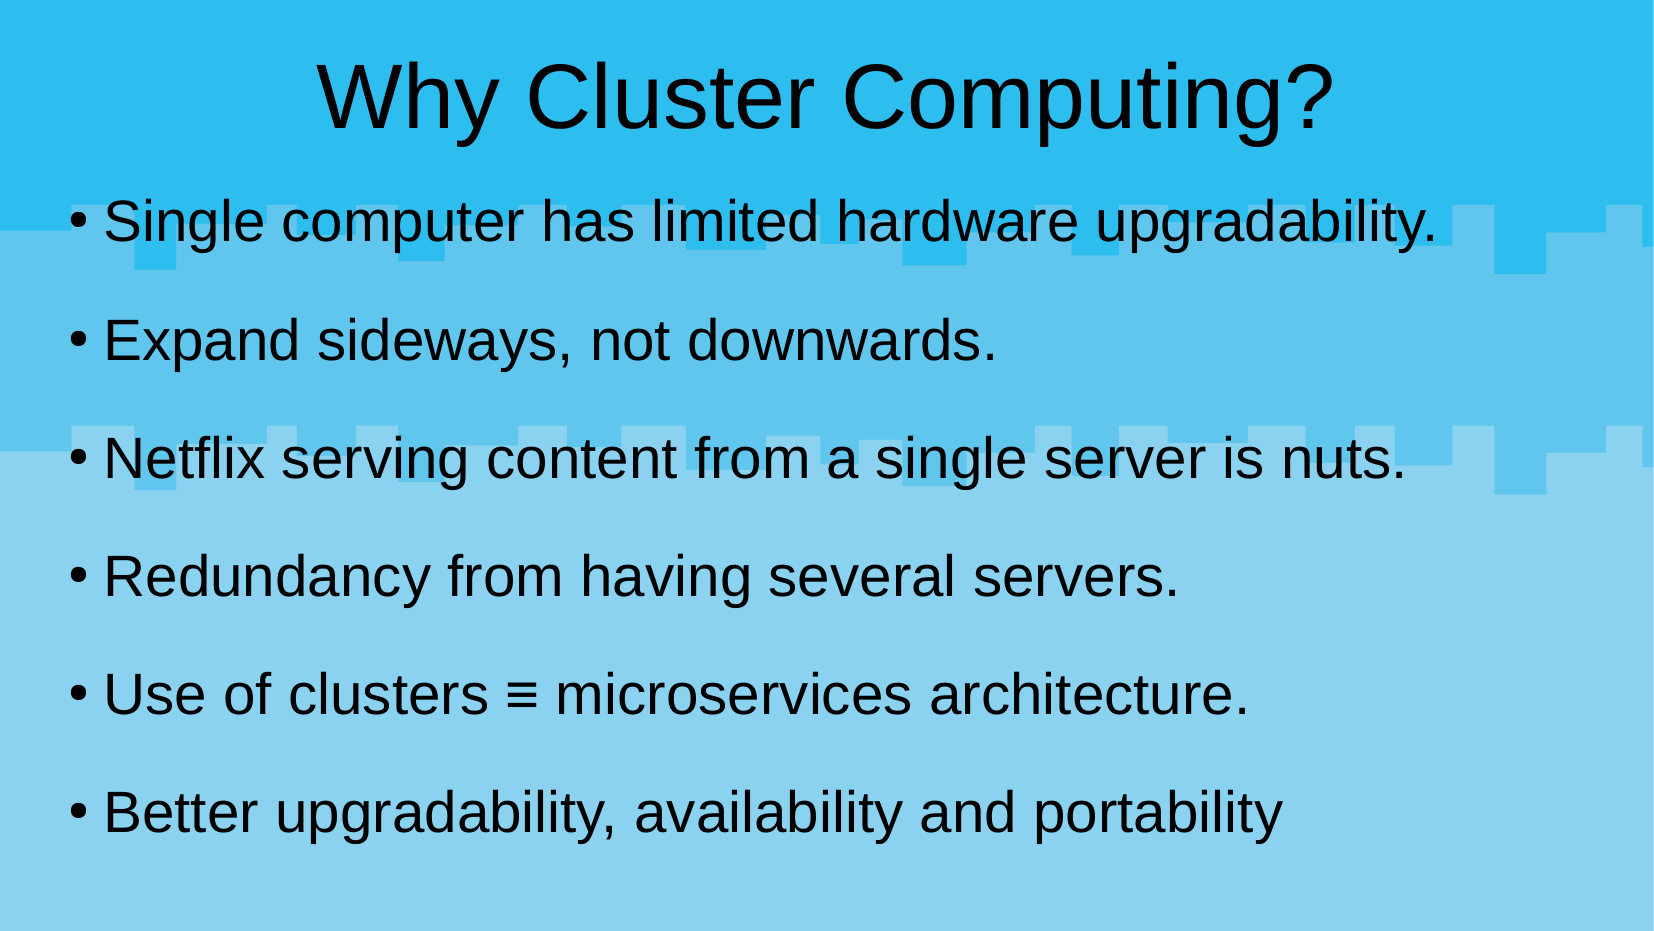

# Why Cluster Computing?
Single computer has limited hardware upgradability.
Expand sideways, not downwards.
Netflix serving content from a single server is nuts.
Redundancy from having several servers.
Use of clusters ≡ microservices architecture.
Better upgradability, availability and portability